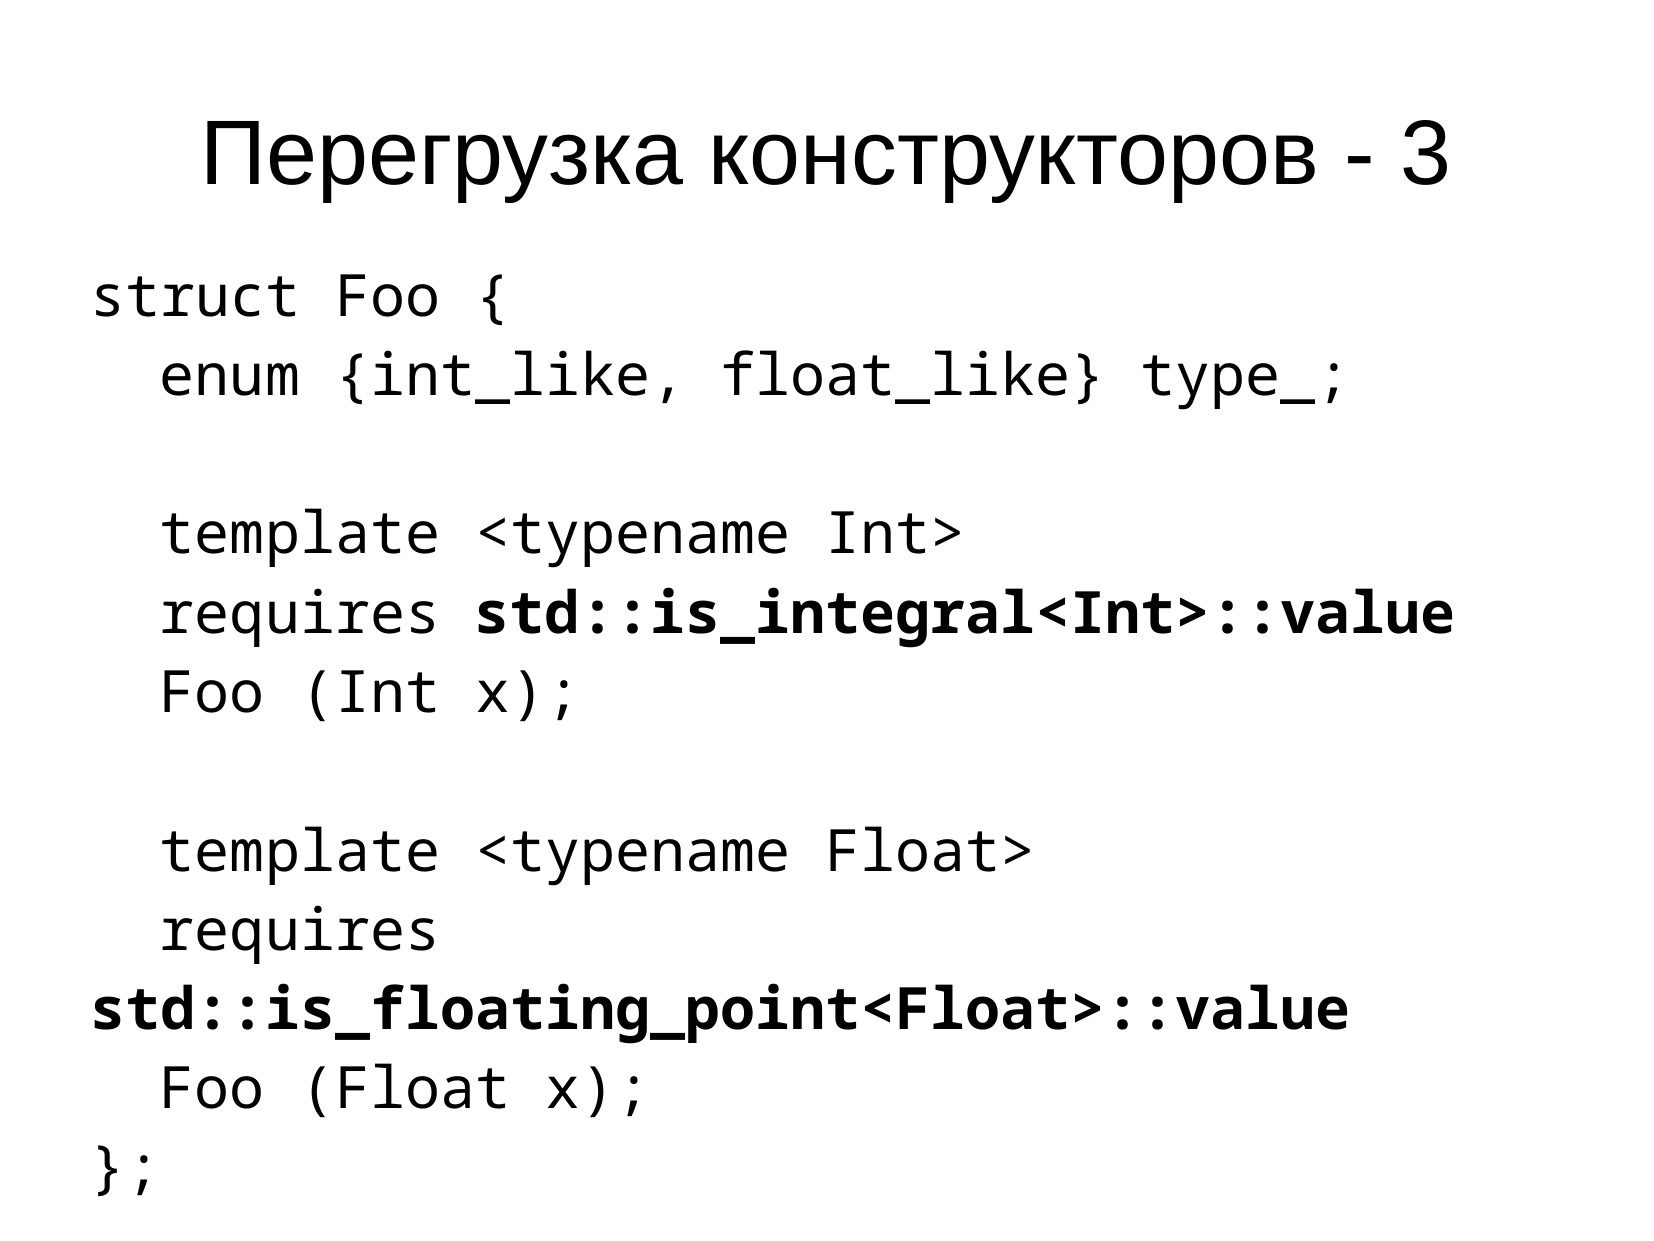

# Перегрузка конструкторов - 3
struct Foo {
 enum {int_like, float_like} type_;
 template <typename Int>
 requires std::is_integral<Int>::value
 Foo (Int x);
 template <typename Float>
 requires std::is_floating_point<Float>::value
 Foo (Float x);
};